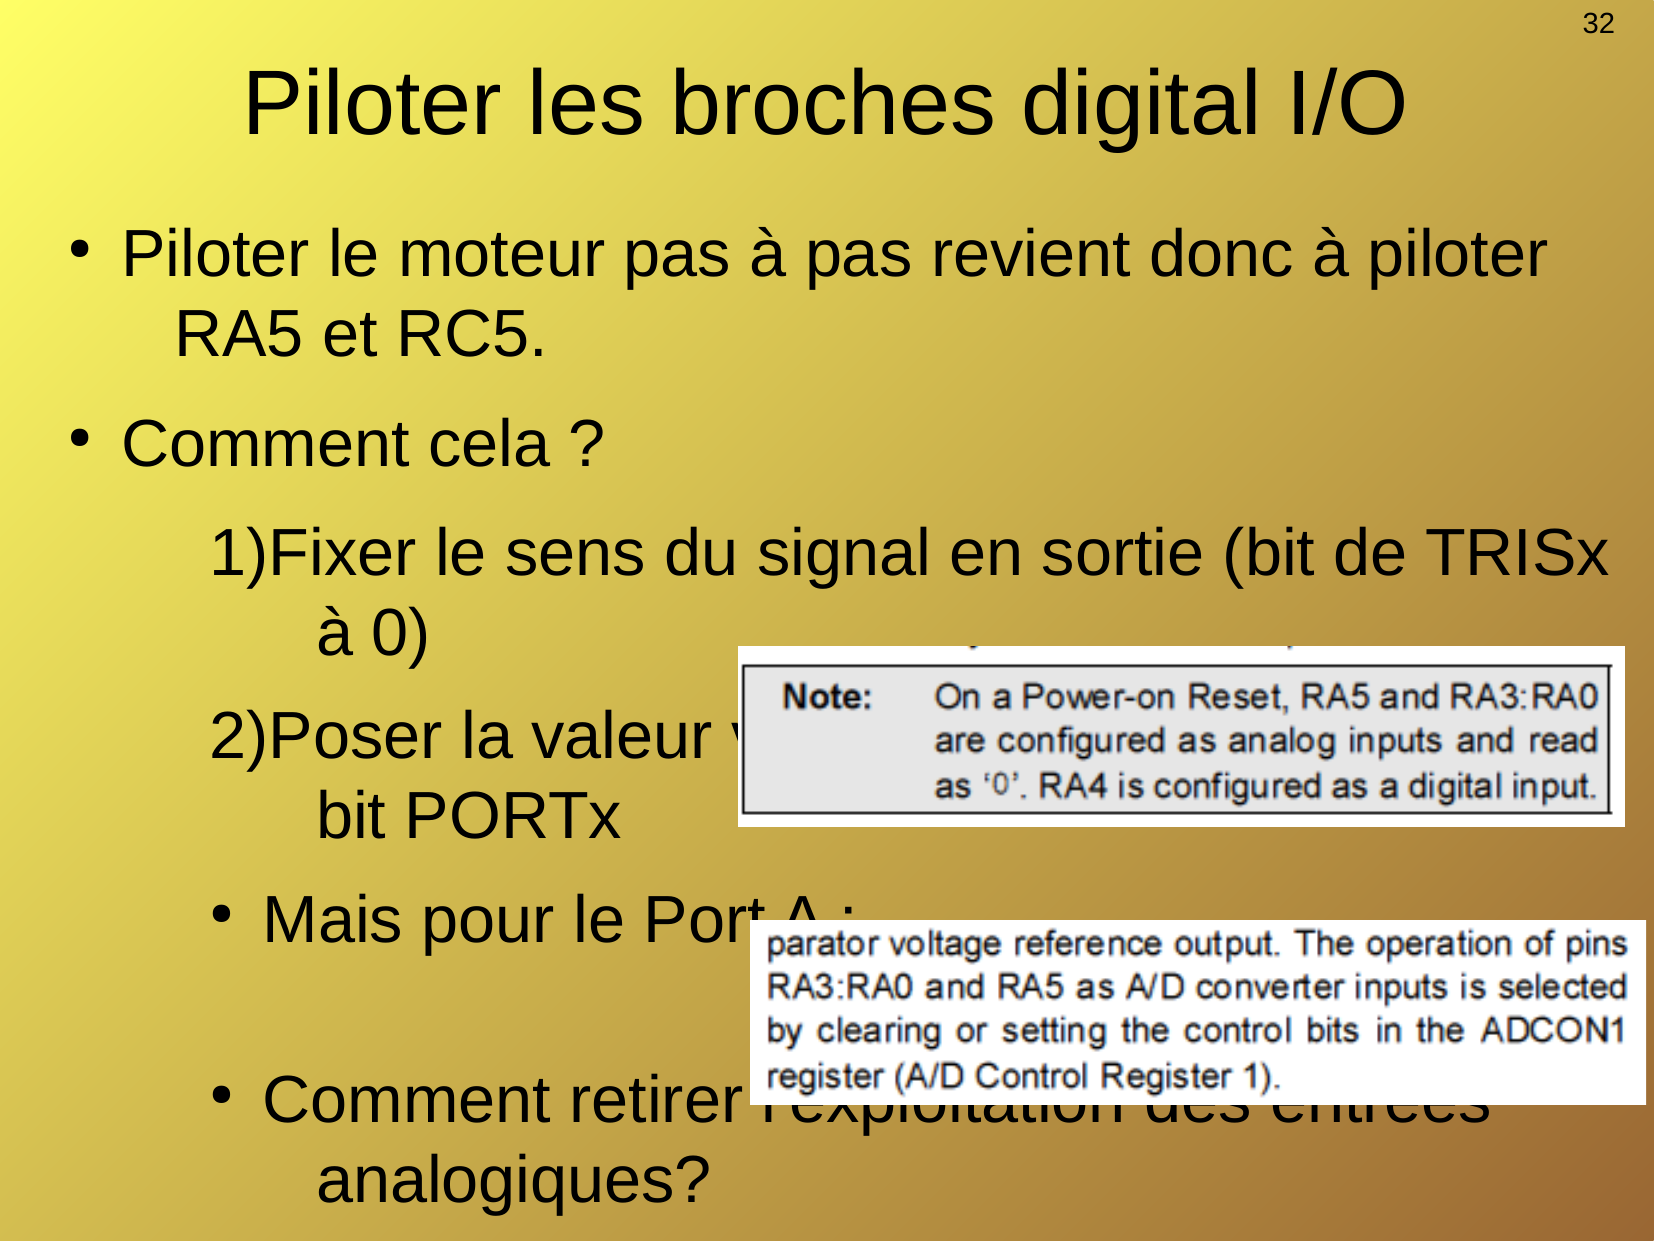

# Piloter les broches digital I/O
Piloter le moteur pas à pas revient donc à piloter RA5 et RC5.
Comment cela ?
Fixer le sens du signal en sortie (bit de TRISx à 0)
Poser la valeur voulue pour la broche sur le bit PORTx
Mais pour le Port A :
Comment retirer l'exploitation des entrées analogiques?
On indique que c'est par le registre ADCON1